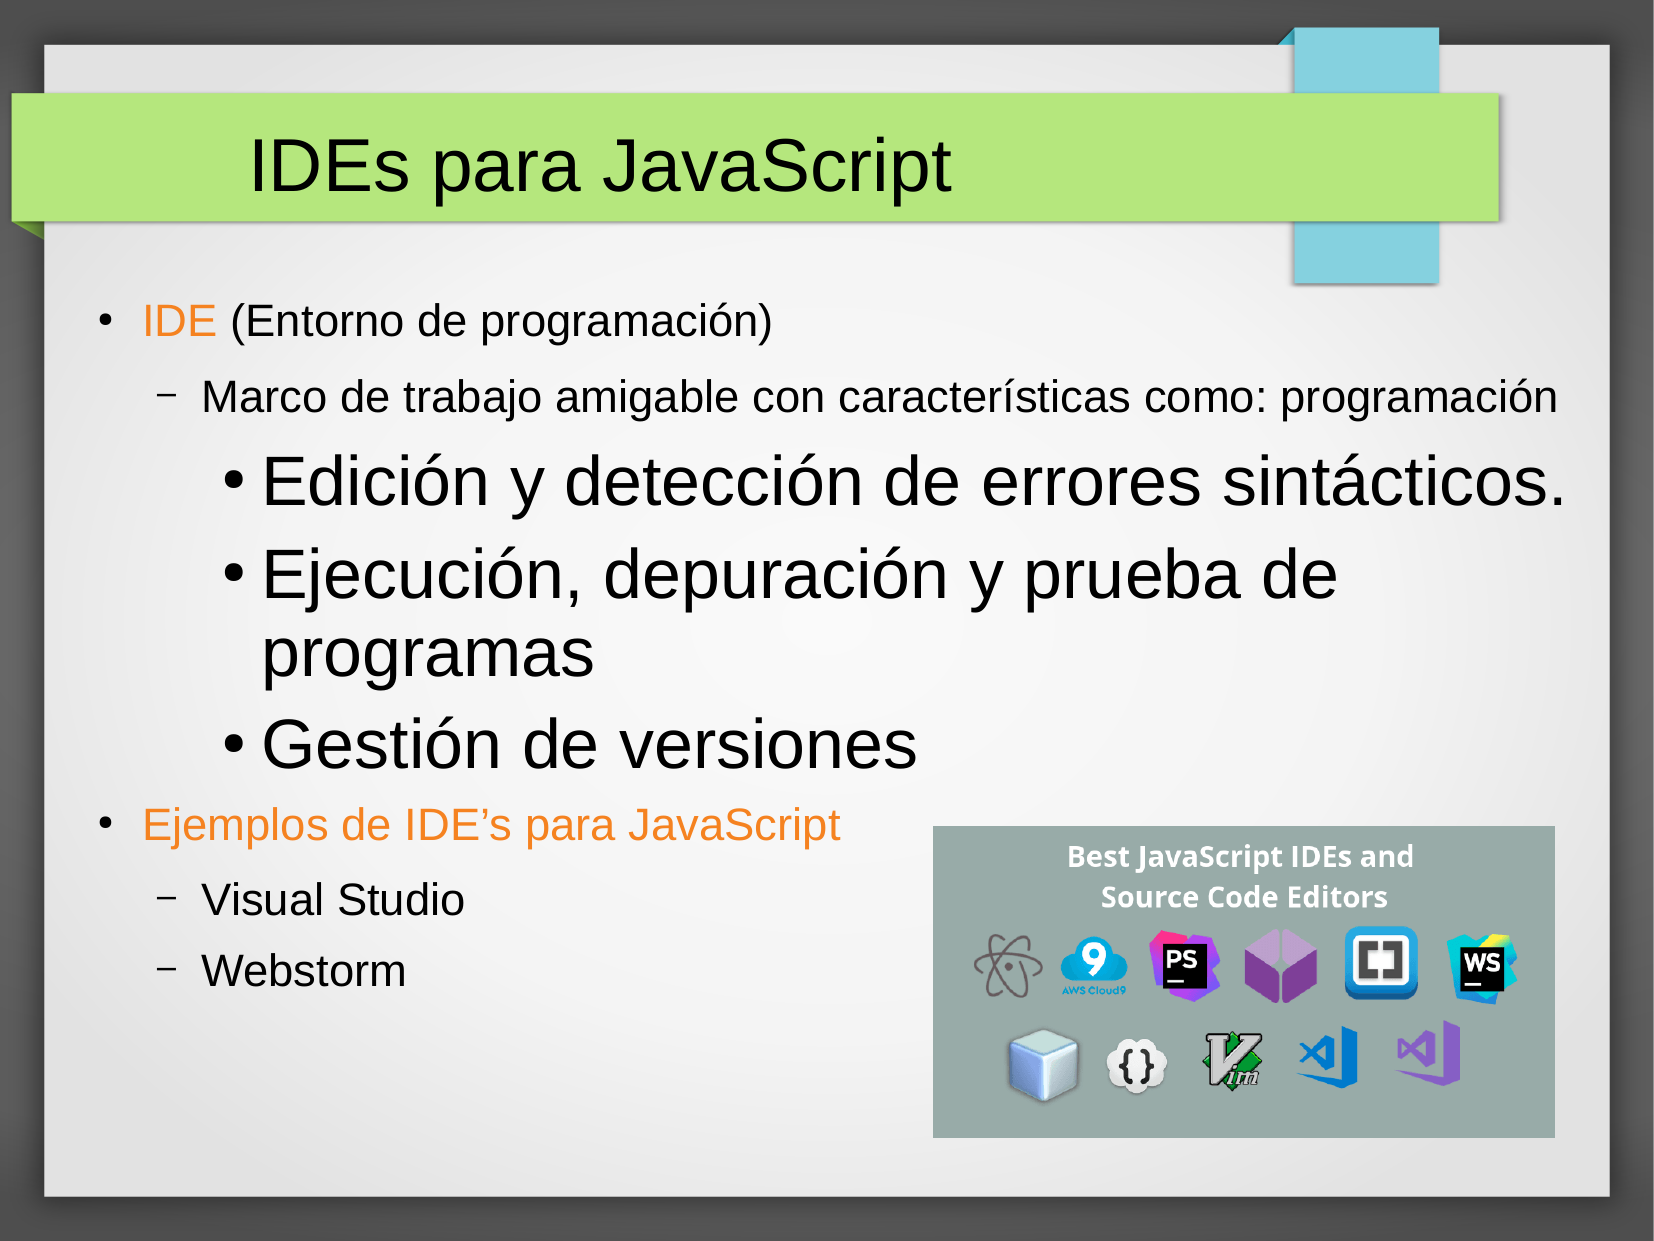

# IDEs para JavaScript
IDE (Entorno de programación)
Marco de trabajo amigable con características como: programación
Edición y detección de errores sintácticos.
Ejecución, depuración y prueba de programas
Gestión de versiones
Ejemplos de IDE’s para JavaScript
Visual Studio
Webstorm